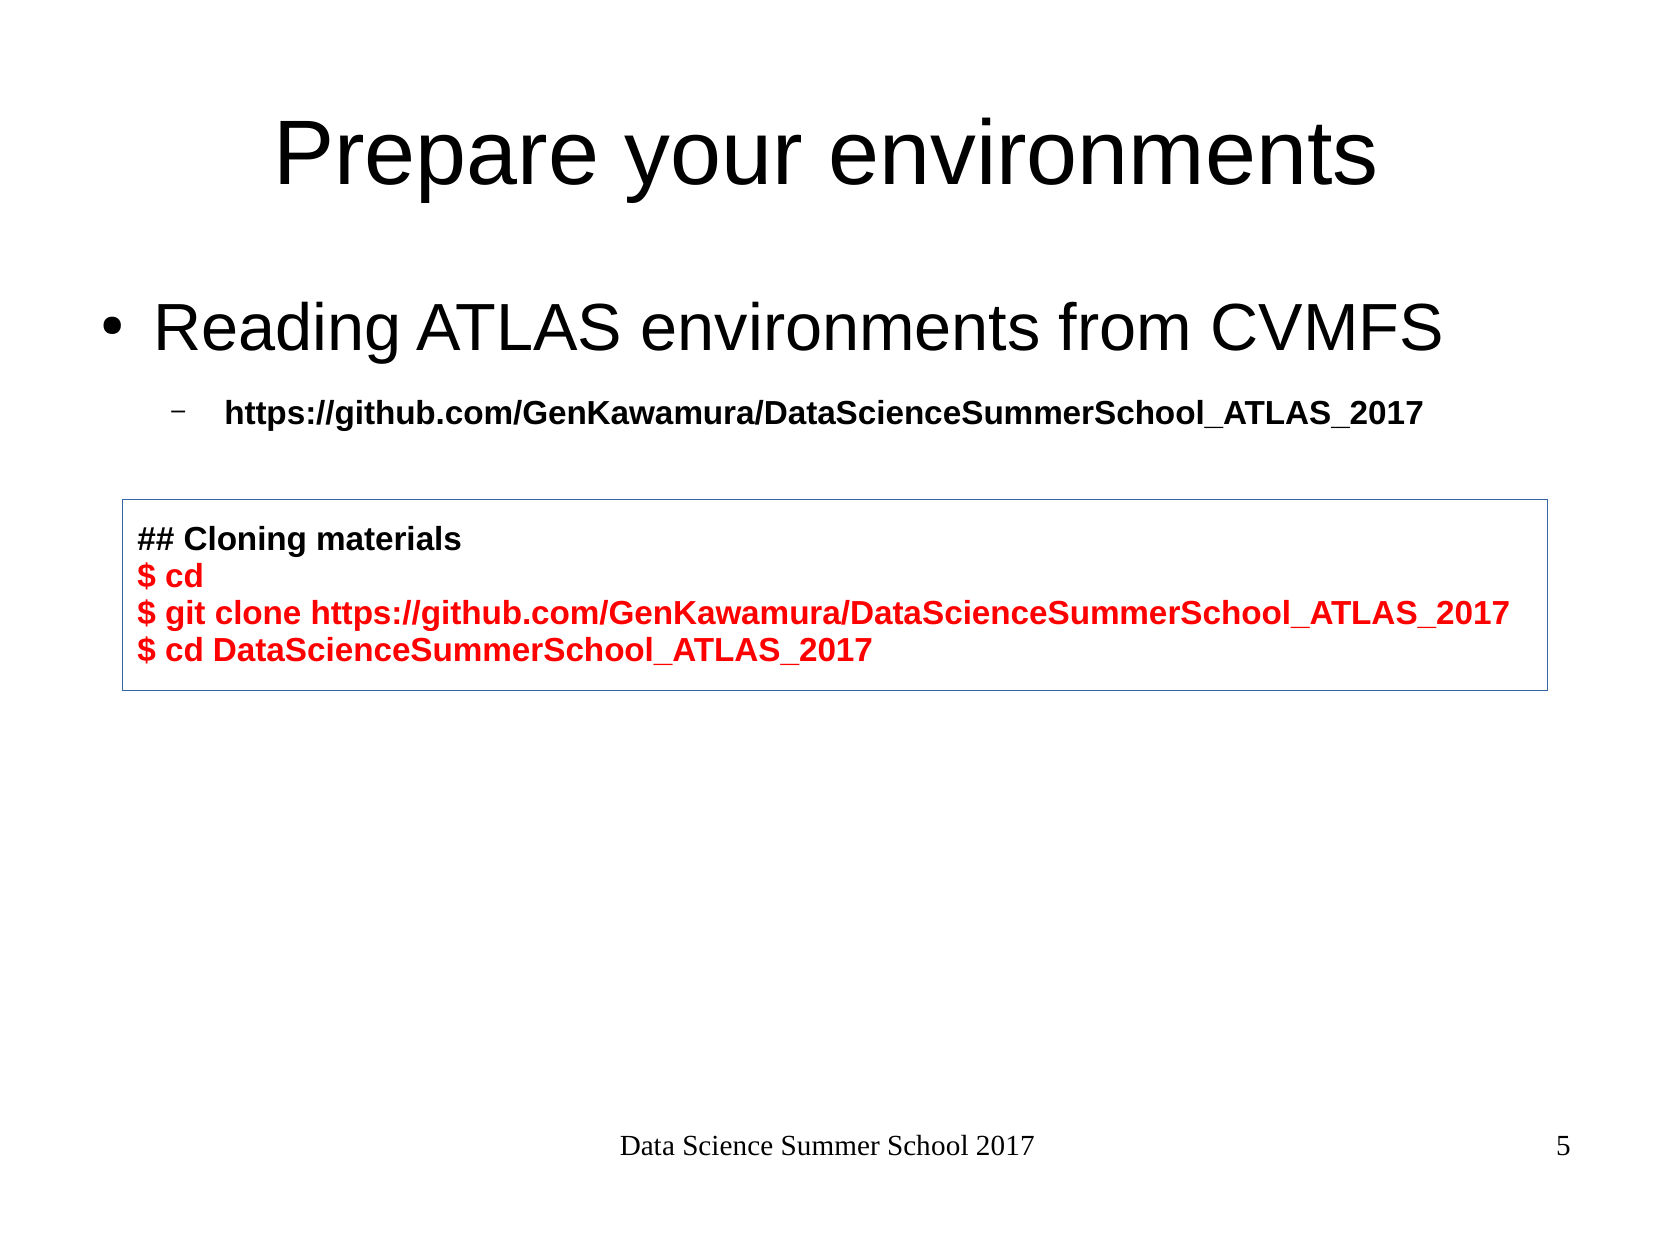

# Prepare your environments
Reading ATLAS environments from CVMFS
https://github.com/GenKawamura/DataScienceSummerSchool_ATLAS_2017
## Cloning materials
$ cd
$ git clone https://github.com/GenKawamura/DataScienceSummerSchool_ATLAS_2017
$ cd DataScienceSummerSchool_ATLAS_2017
Data Science Summer School 2017
5